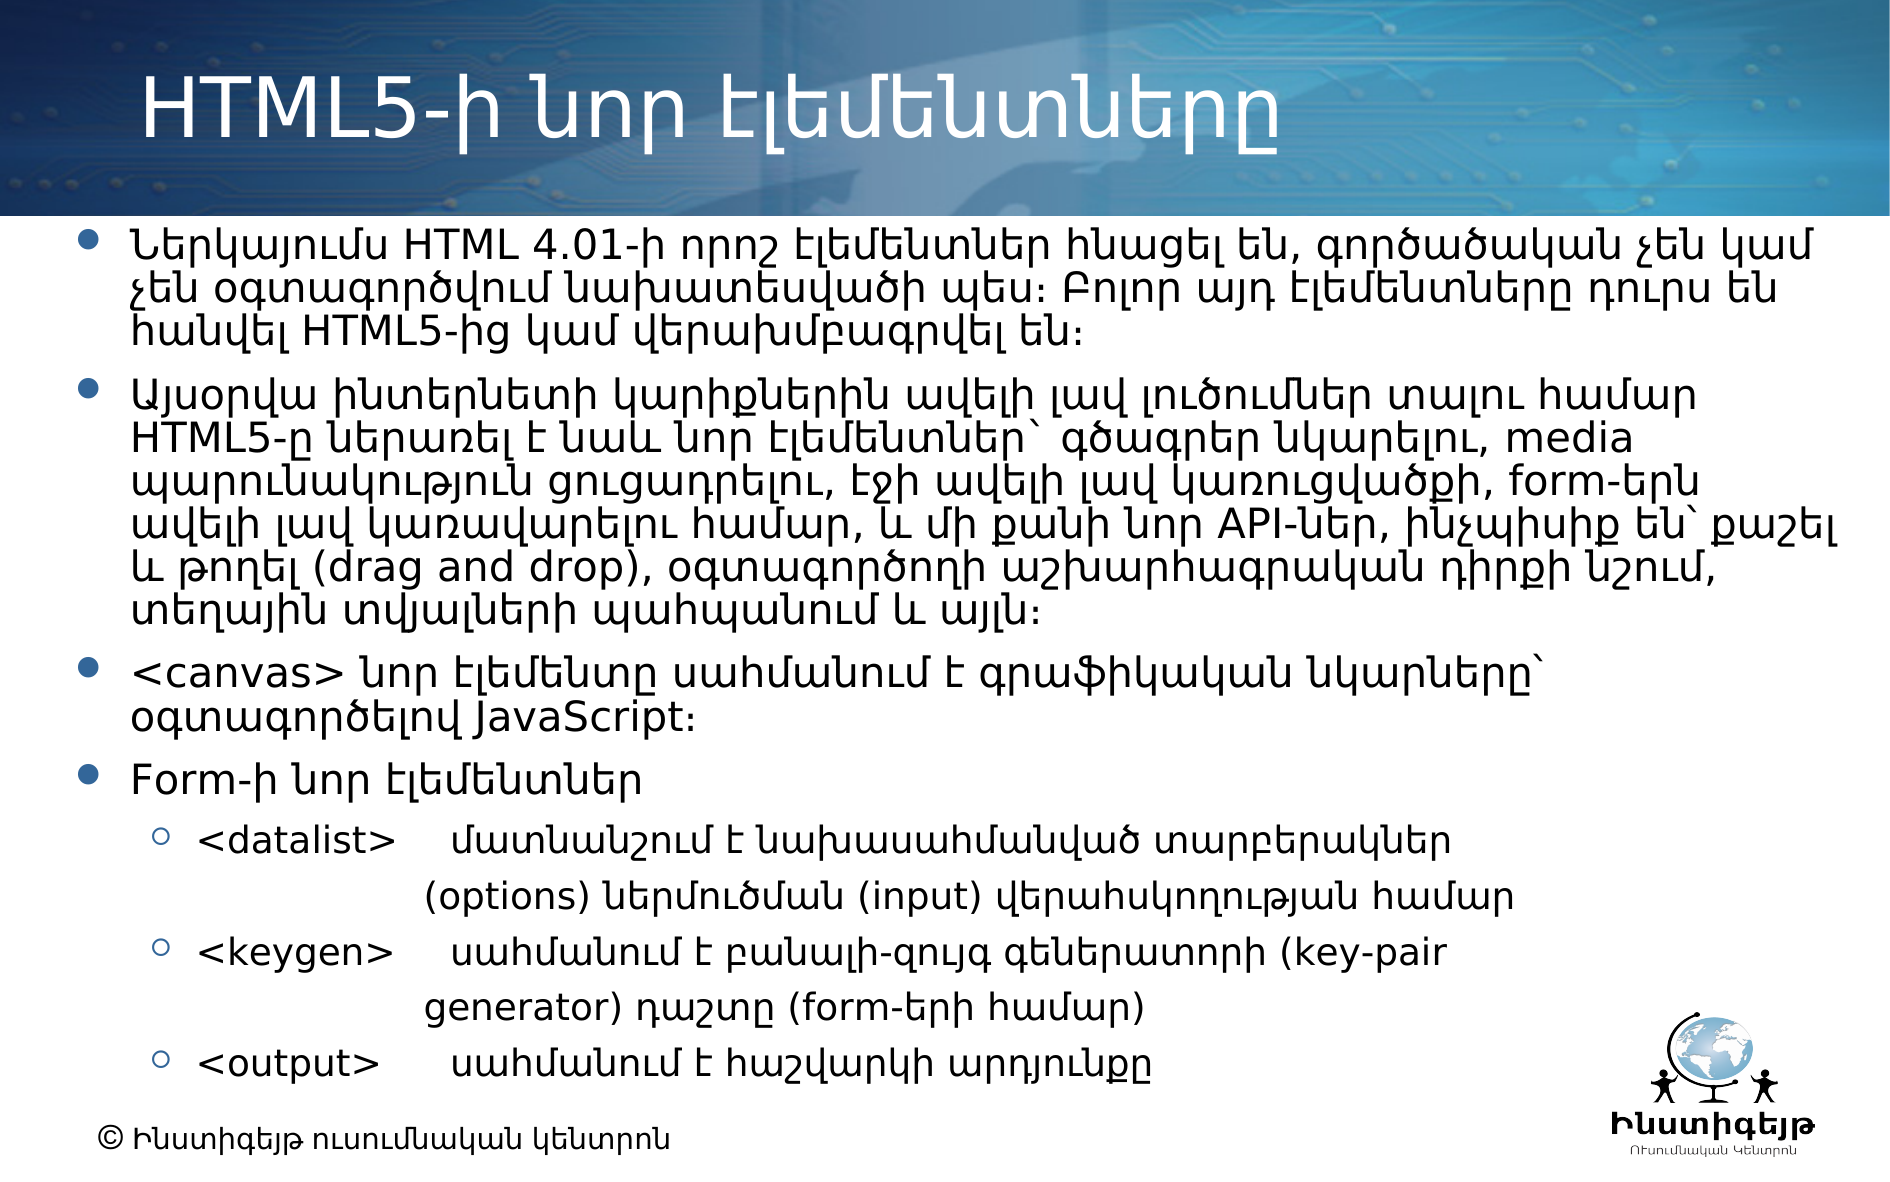

HTML5-ի նոր էլեմենտները
# Ներկայումս HTML 4.01-ի որոշ էլեմենտներ հնացել են, գործածական չեն կամ չեն օգտագործվում նախատեսվածի պես։ Բոլոր այդ էլեմենտները դուրս են հանվել HTML5-ից կամ վերախմբագրվել են։
Այսօրվա ինտերնետի կարիքներին ավելի լավ լուծումներ տալու համար HTML5-ը ներառել է նաև նոր էլեմենտներ` գծագրեր նկարելու, media պարունակություն ցուցադրելու, էջի ավելի լավ կառուցվածքի, form-երն ավելի լավ կառավարելու համար, և մի քանի նոր API-ներ, ինչպիսիք են՝ քաշել և թողել (drag and drop), օգտագործողի աշխարհագրական դիրքի նշում, տեղային տվյալների պահպանում և այլն։
<canvas> նոր էլեմենտը սահմանում է գրաֆիկական նկարները՝ օգտագործելով JavaScript։
Form-ի նոր էլեմենտներ
<datalist>	մատնանշում է նախասահմանված տարբերակներ
 (options) ներմուծման (input) վերահսկողության համար
<keygen>	սահմանում է բանալի-զույգ գեներատորի (key-pair
 generator) դաշտը (form-երի համար)
<output>	սահմանում է հաշվարկի արդյունքը